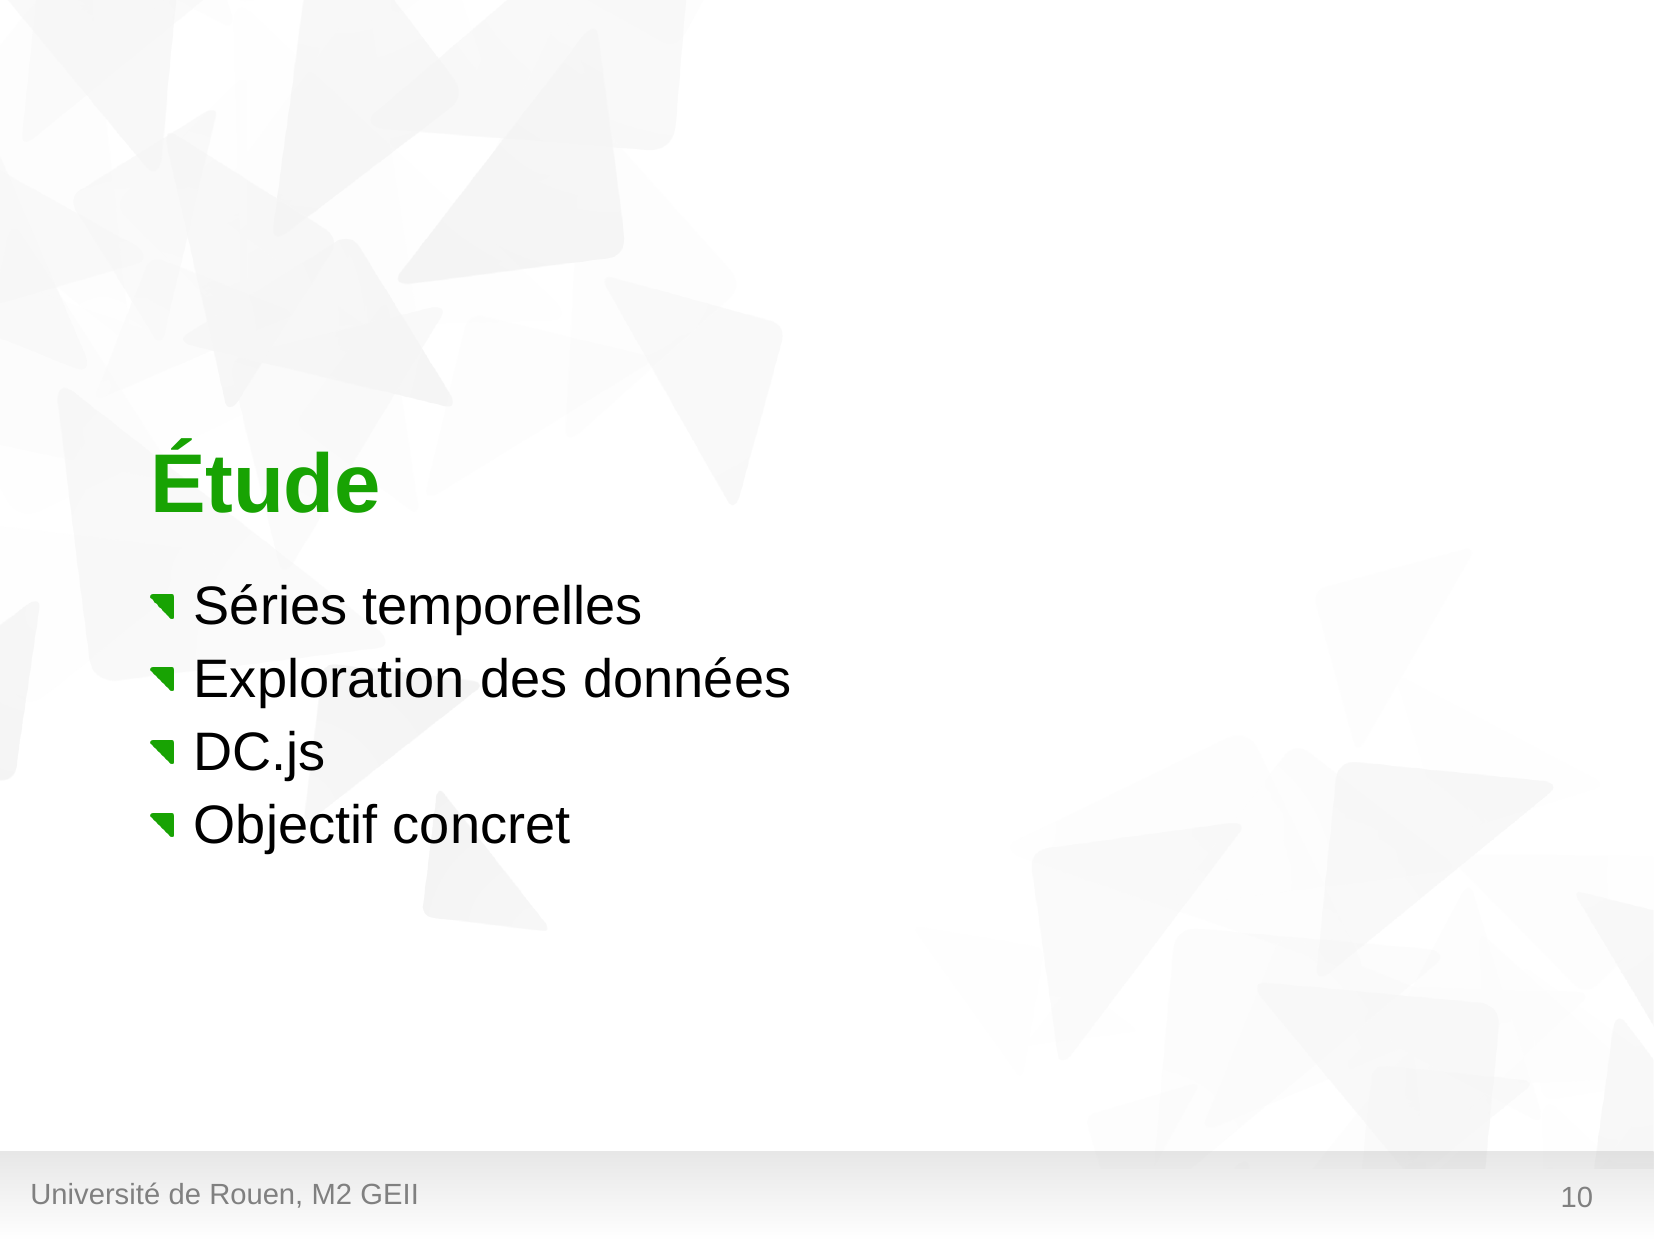

# Étude
Séries temporelles
Exploration des données
DC.js
Objectif concret
Université de Rouen, M2 GEII
10